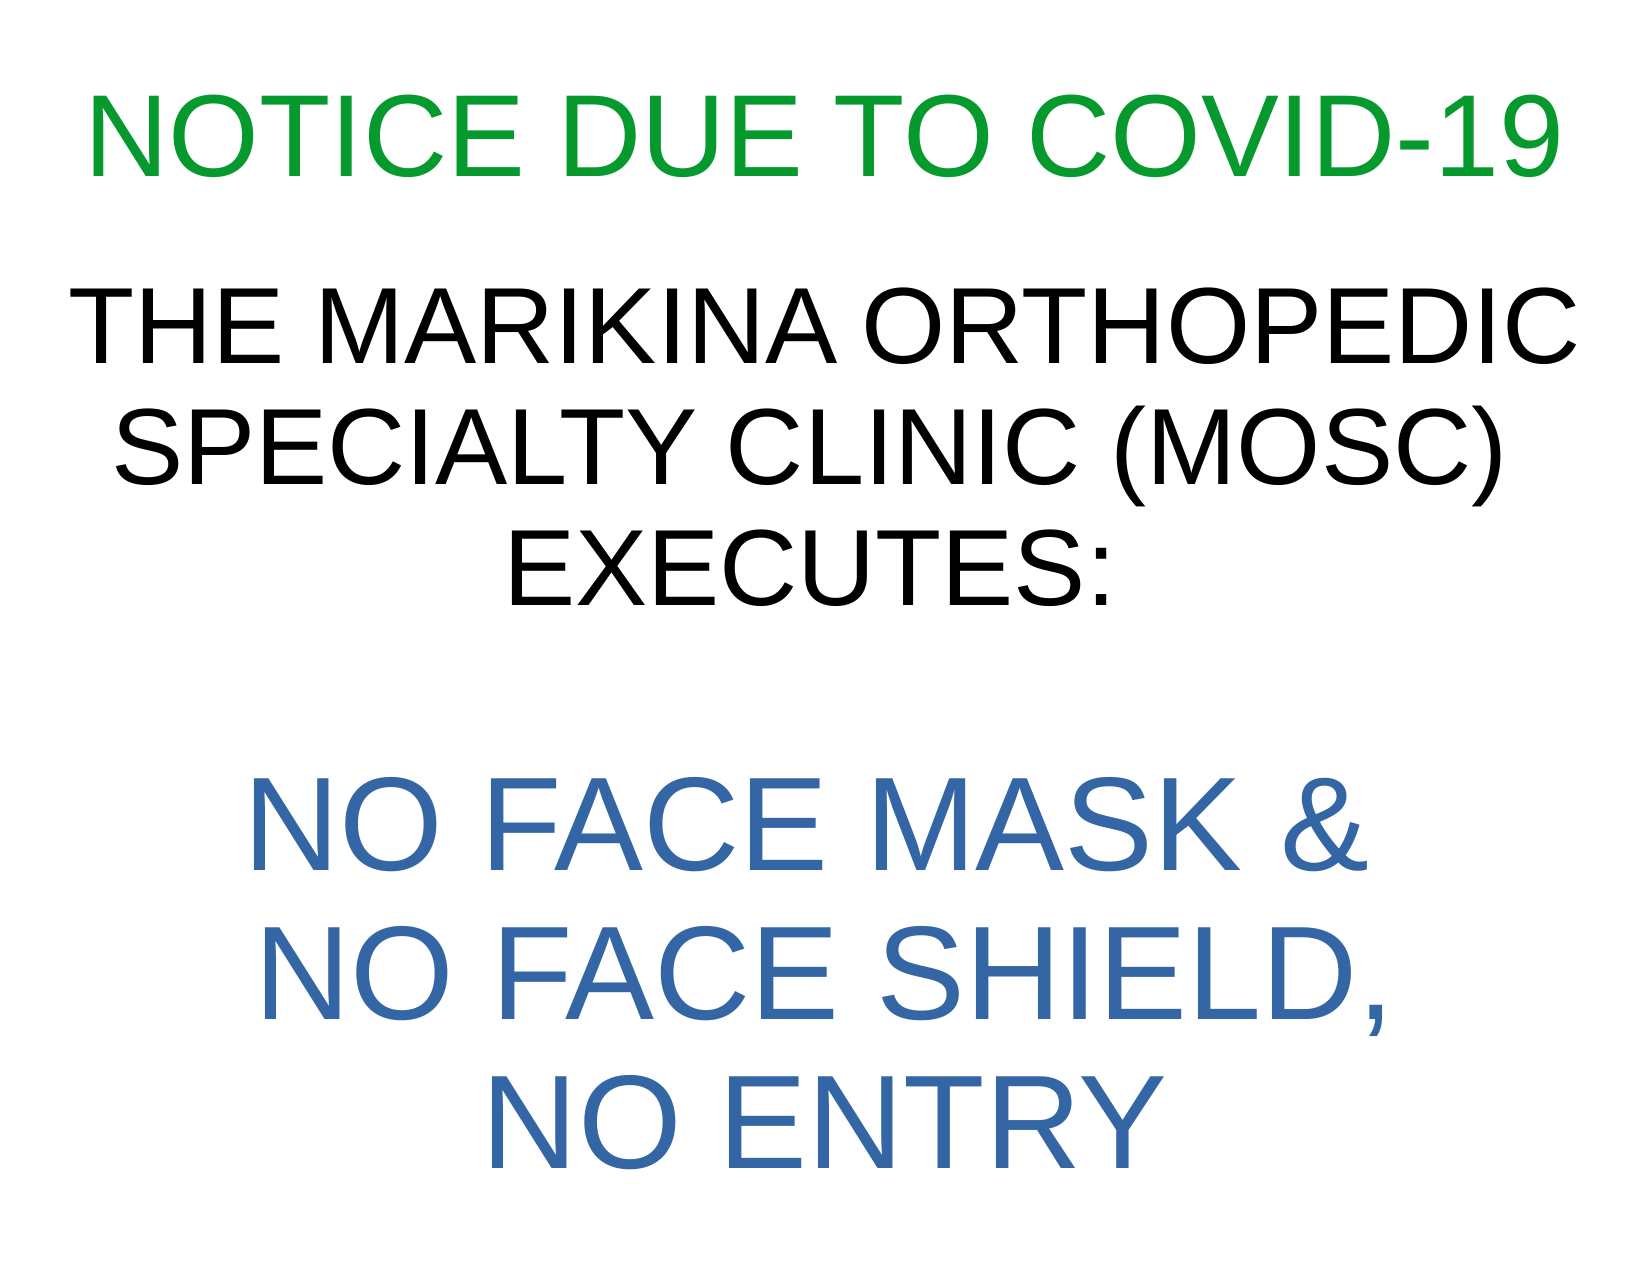

THE MARIKINA ORTHOPEDIC SPECIALTY CLINIC (MOSC)
EXECUTES:
NO FACE MASK &
NO FACE SHIELD,
NO ENTRY
# NOTICE DUE TO COVID-19